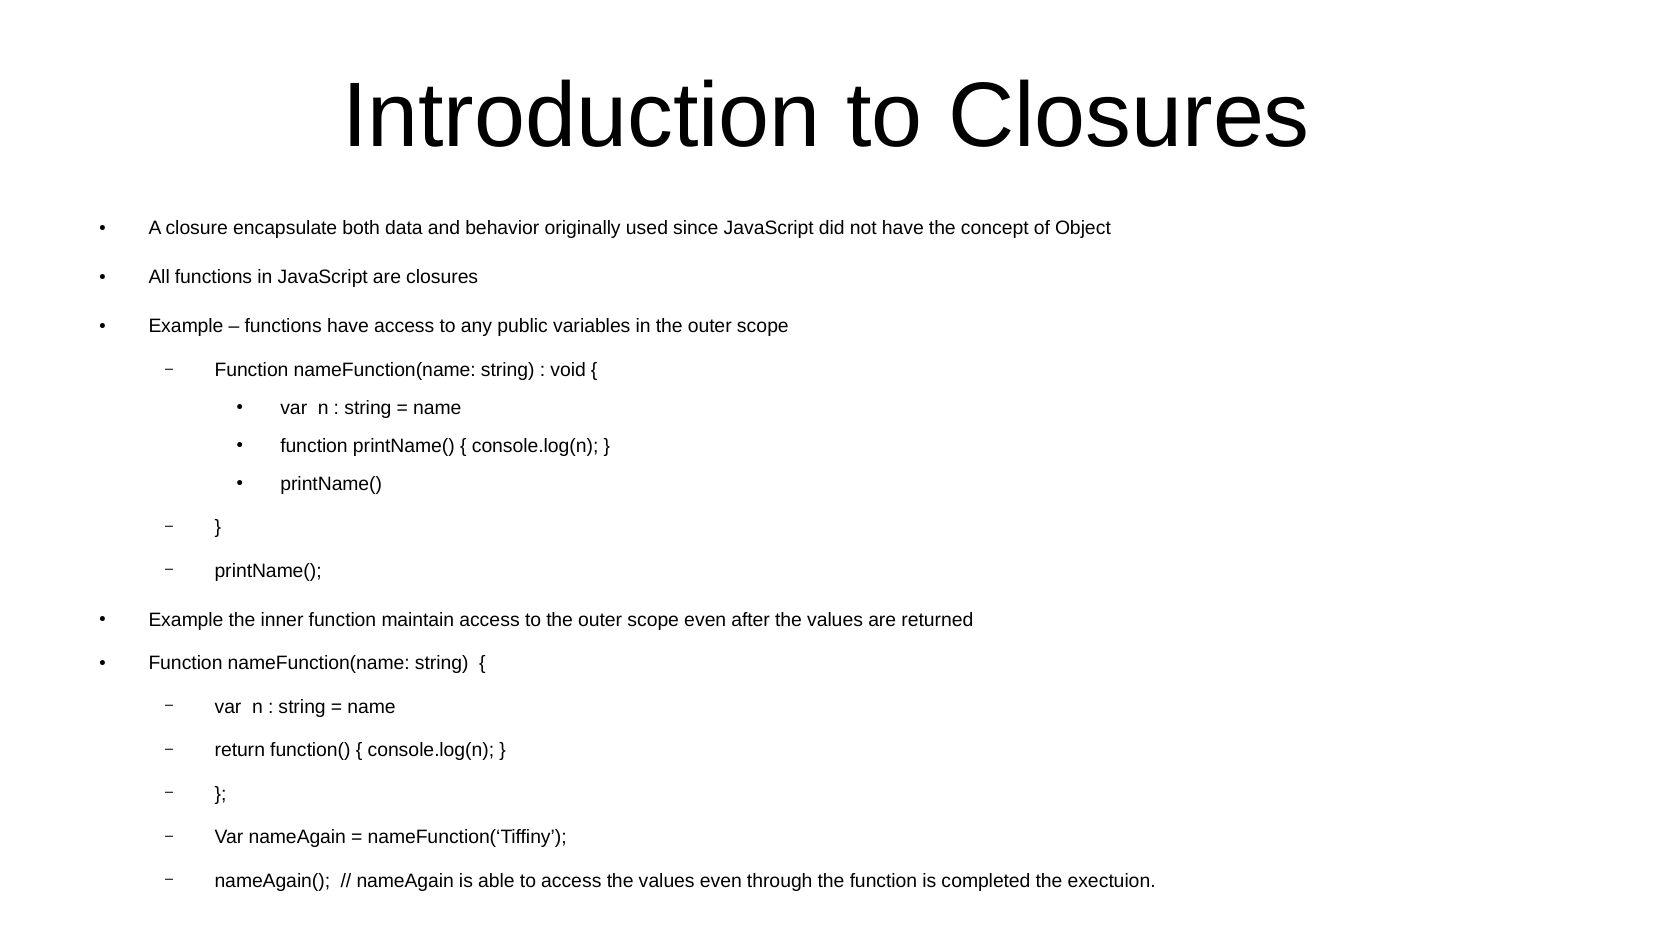

# Introduction to Closures
A closure encapsulate both data and behavior originally used since JavaScript did not have the concept of Object
All functions in JavaScript are closures
Example – functions have access to any public variables in the outer scope
Function nameFunction(name: string) : void {
var n : string = name
function printName() { console.log(n); }
printName()
}
printName();
Example the inner function maintain access to the outer scope even after the values are returned
Function nameFunction(name: string) {
var n : string = name
return function() { console.log(n); }
};
Var nameAgain = nameFunction(‘Tiffiny’);
nameAgain(); // nameAgain is able to access the values even through the function is completed the exectuion.